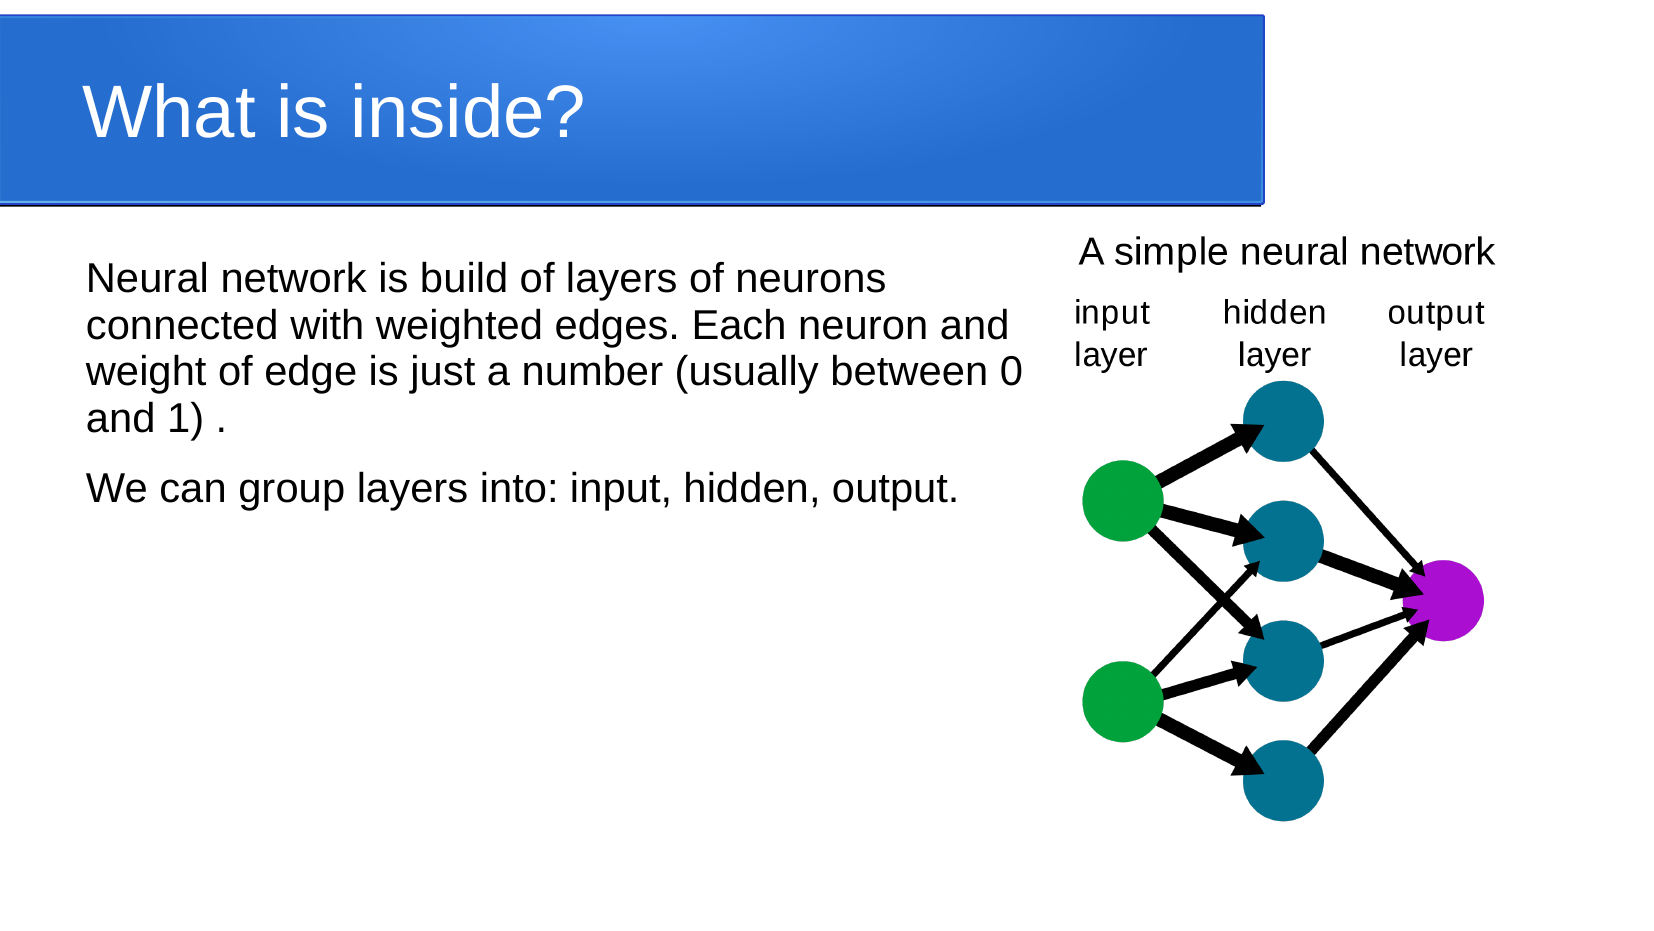

# What is inside?
Neural network is build of layers of neurons connected with weighted edges. Each neuron and weight of edge is just a number (usually between 0 and 1) .
We can group layers into: input, hidden, output.